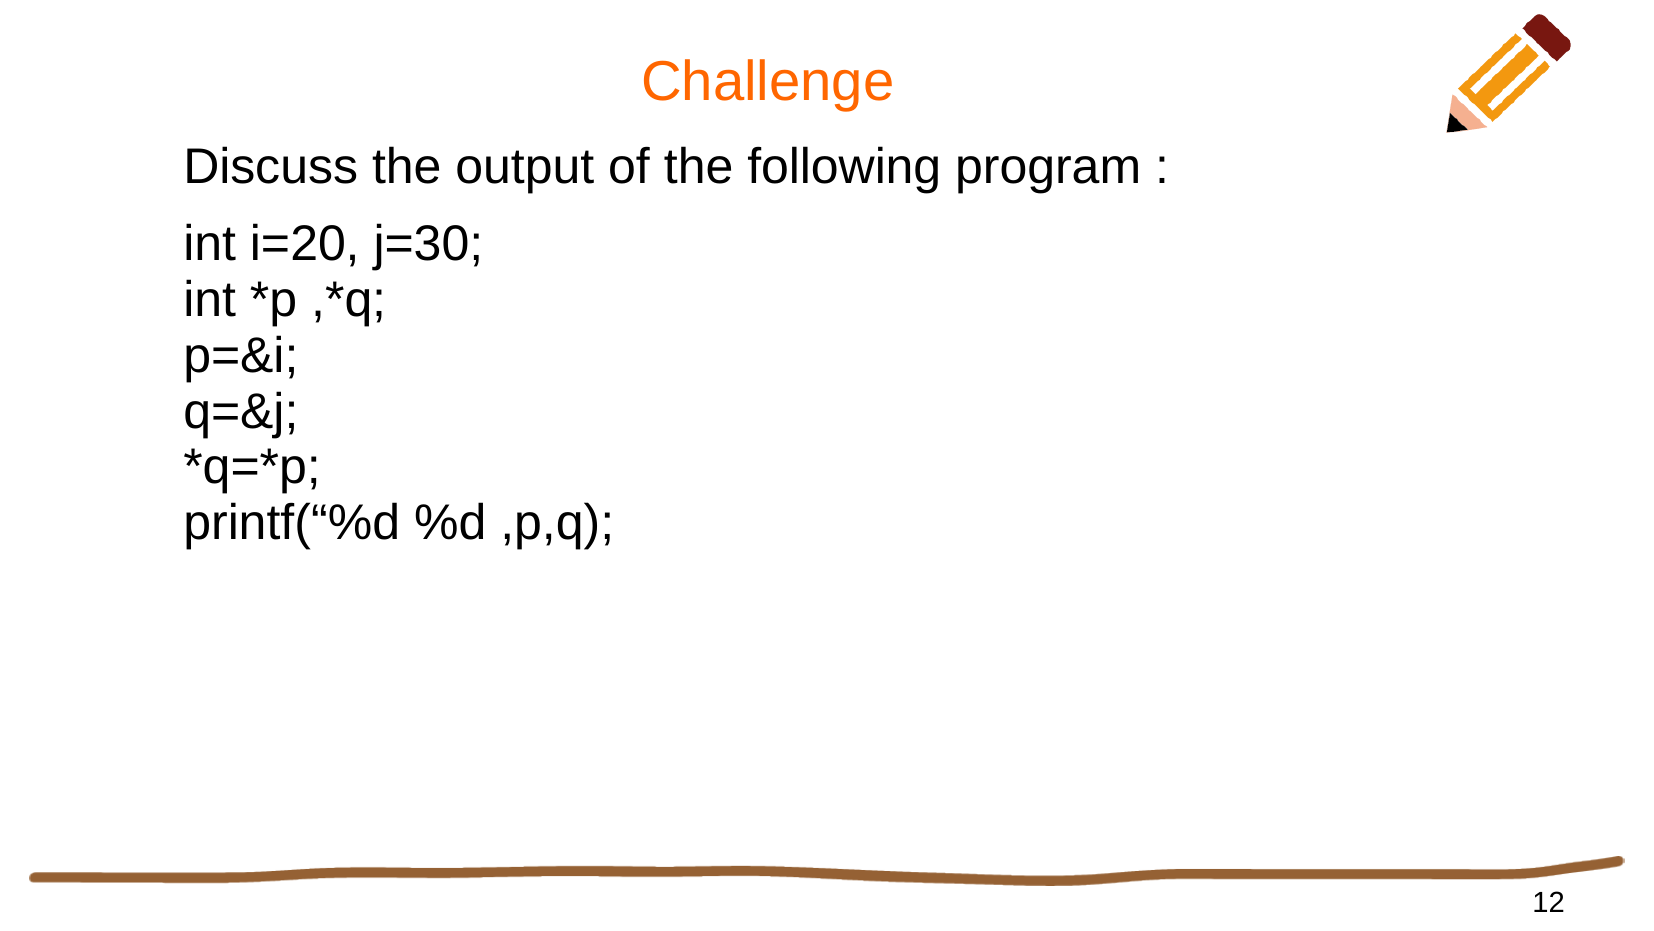

# Challenge
Discuss the output of the following program :
int i=20, j=30;
int *p ,*q;
p=&i;
q=&j;
*q=*p;
printf(“%d %d ,p,q);
12